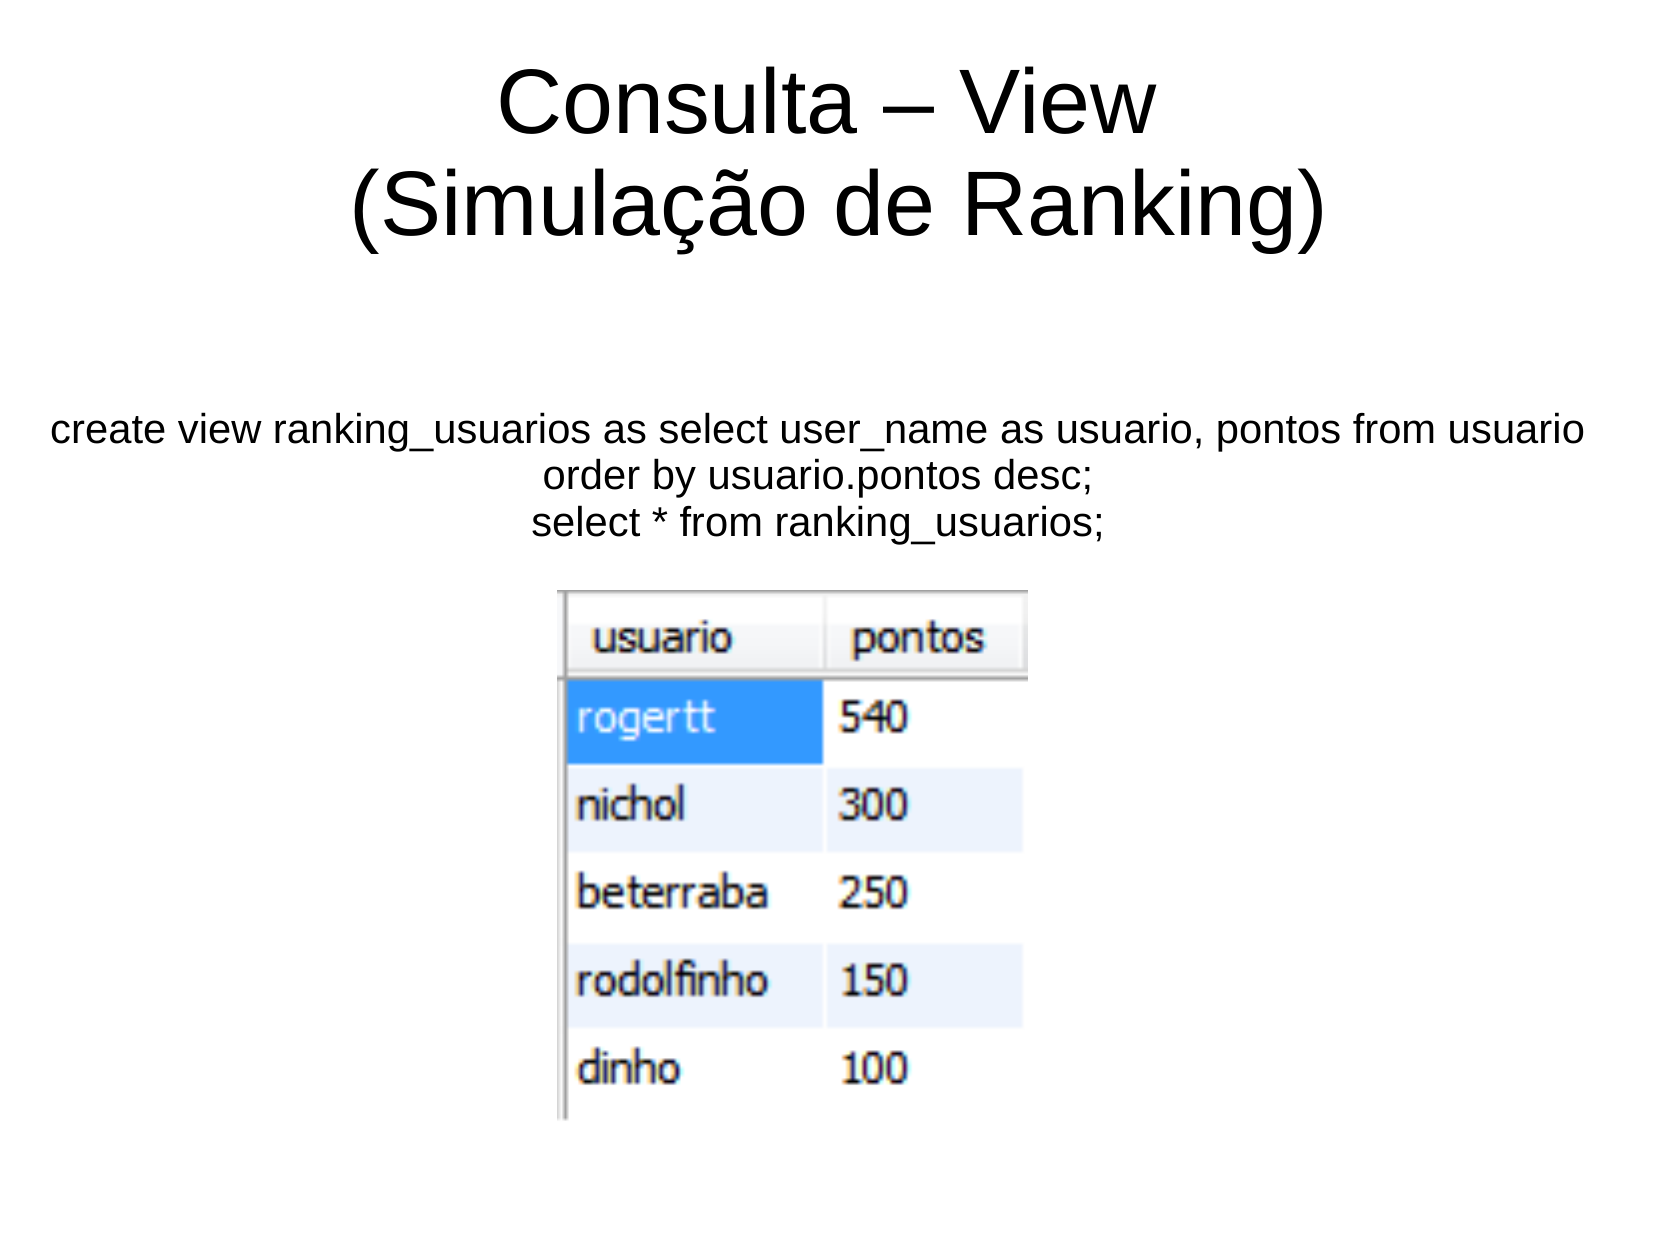

# Consulta – View (Simulação de Ranking)
create view ranking_usuarios as select user_name as usuario, pontos from usuario
order by usuario.pontos desc;
select * from ranking_usuarios;